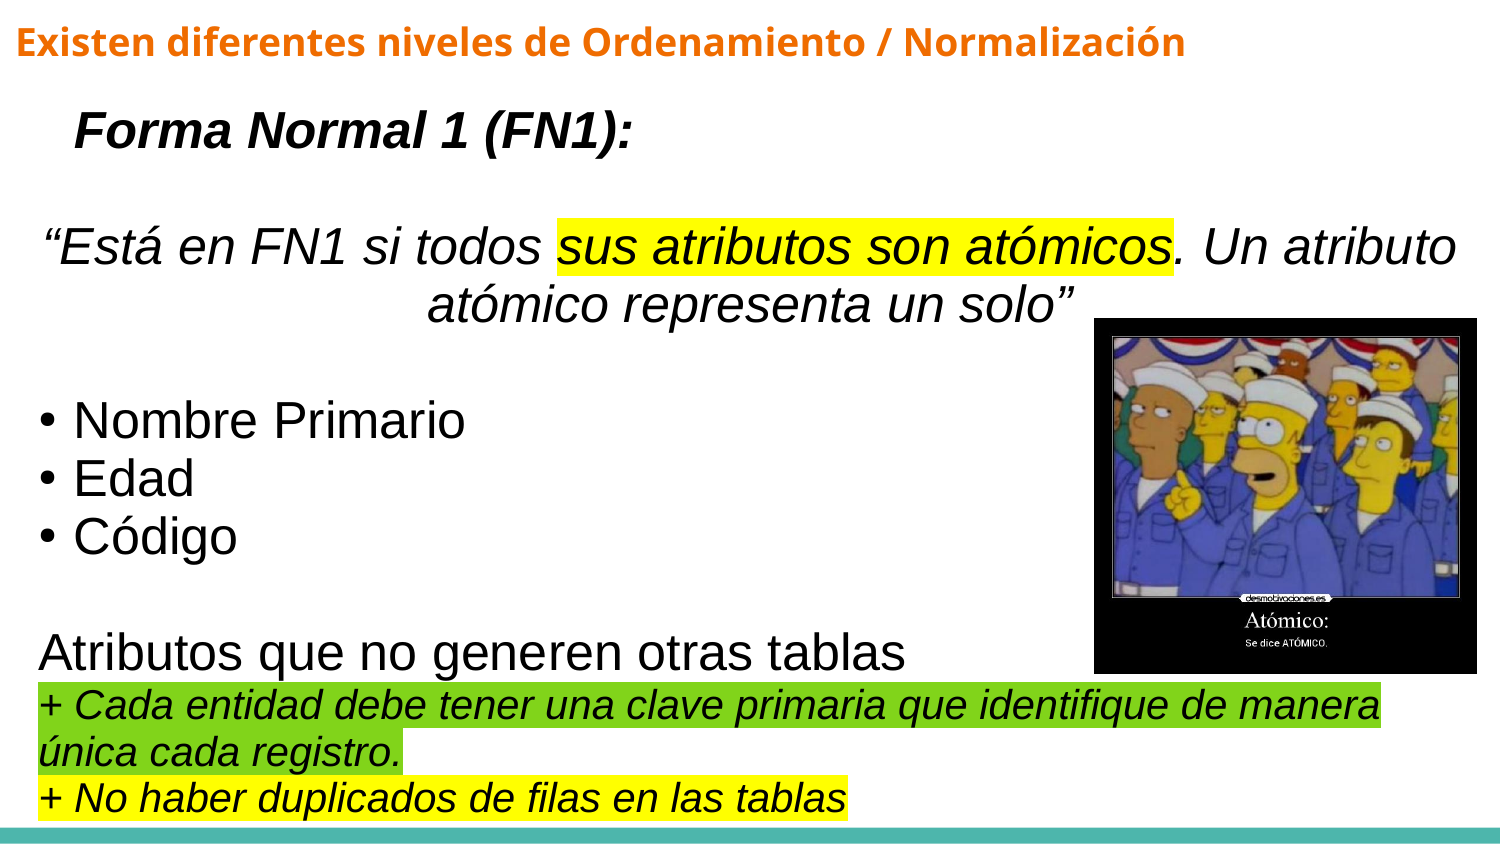

# Existen diferentes niveles de Ordenamiento / Normalización
Forma Normal 1 (FN1):
“Está en FN1 si todos sus atributos son atómicos. Un atributo atómico representa un solo”
Nombre Primario
Edad
Código
Atributos que no generen otras tablas
+ Cada entidad debe tener una clave primaria que identifique de manera única cada registro.
+ No haber duplicados de filas en las tablas